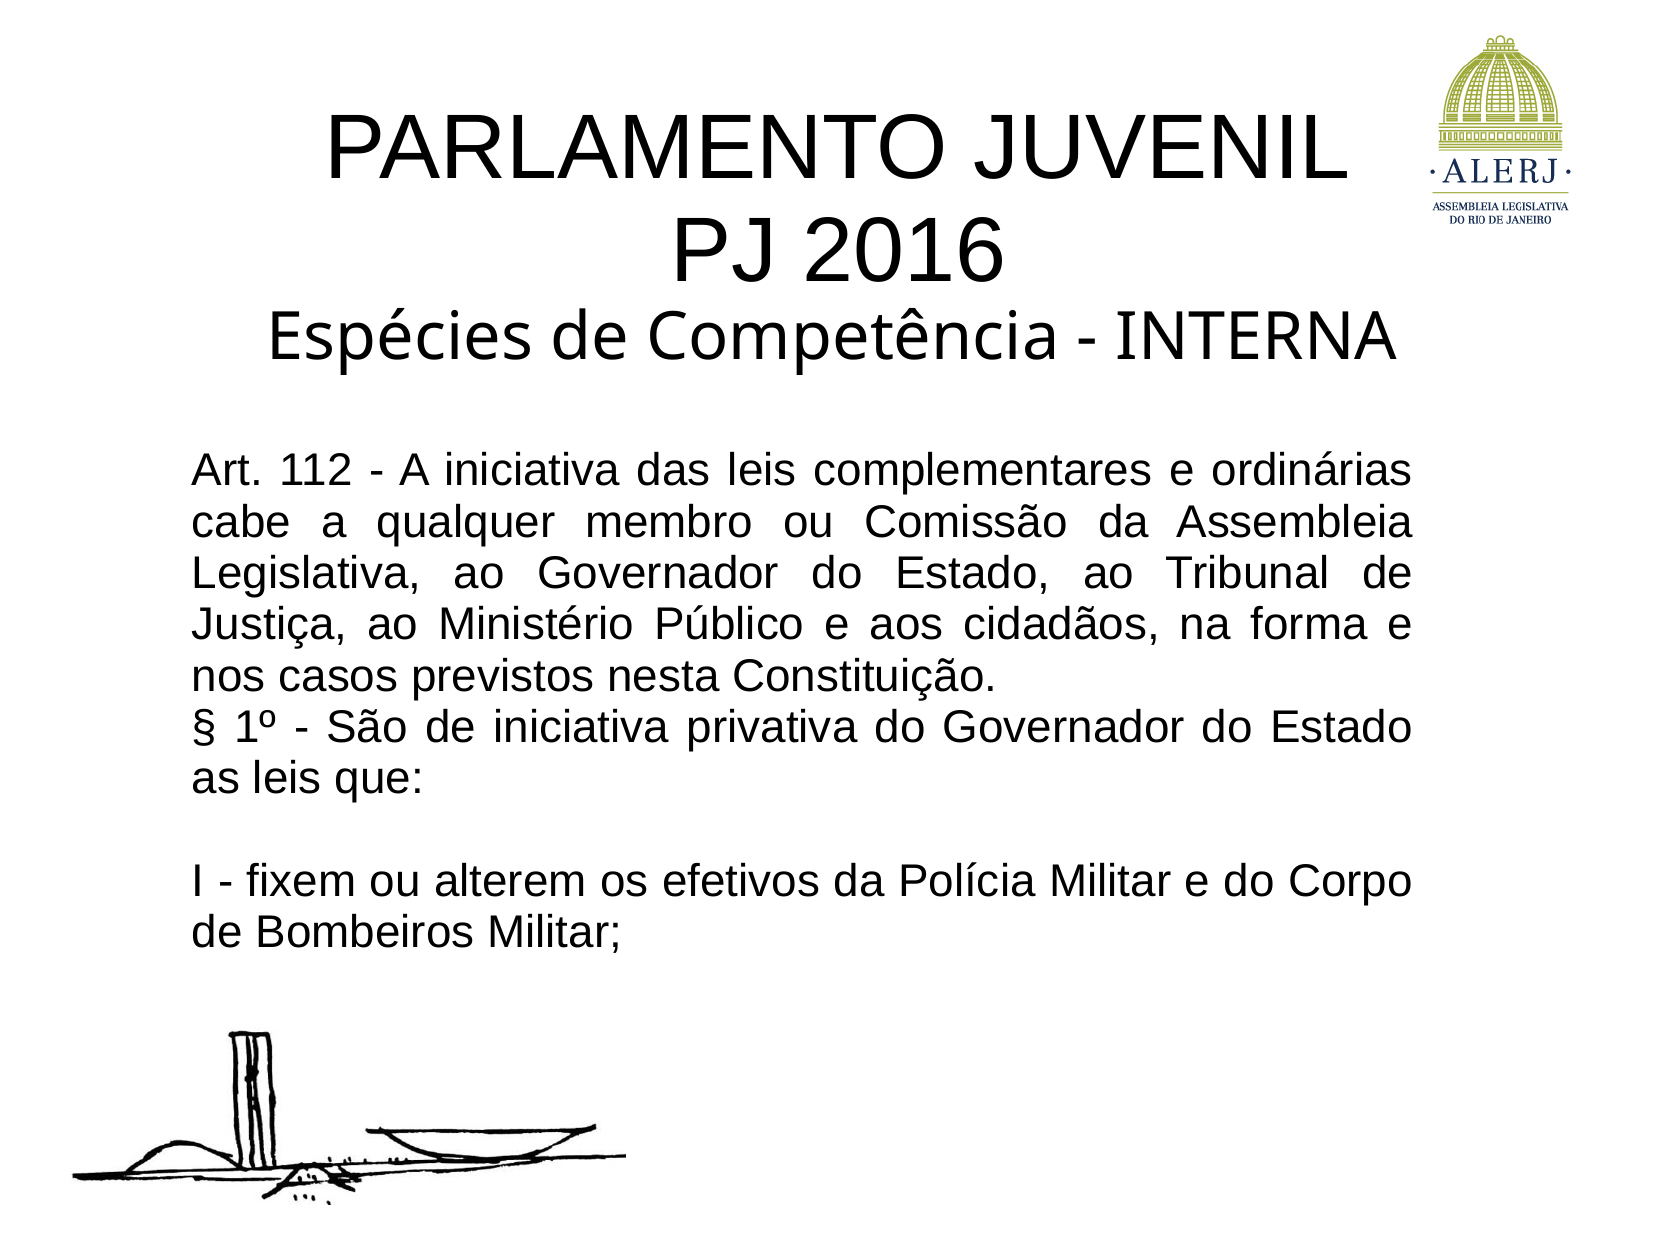

# PARLAMENTO JUVENIL PJ 2016
Espécies de Competência - INTERNA
Art. 112 - A iniciativa das leis complementares e ordinárias cabe a qualquer membro ou Comissão da Assembleia Legislativa, ao Governador do Estado, ao Tribunal de Justiça, ao Ministério Público e aos cidadãos, na forma e nos casos previstos nesta Constituição.
§ 1º - São de iniciativa privativa do Governador do Estado as leis que:
I - fixem ou alterem os efetivos da Polícia Militar e do Corpo de Bombeiros Militar;